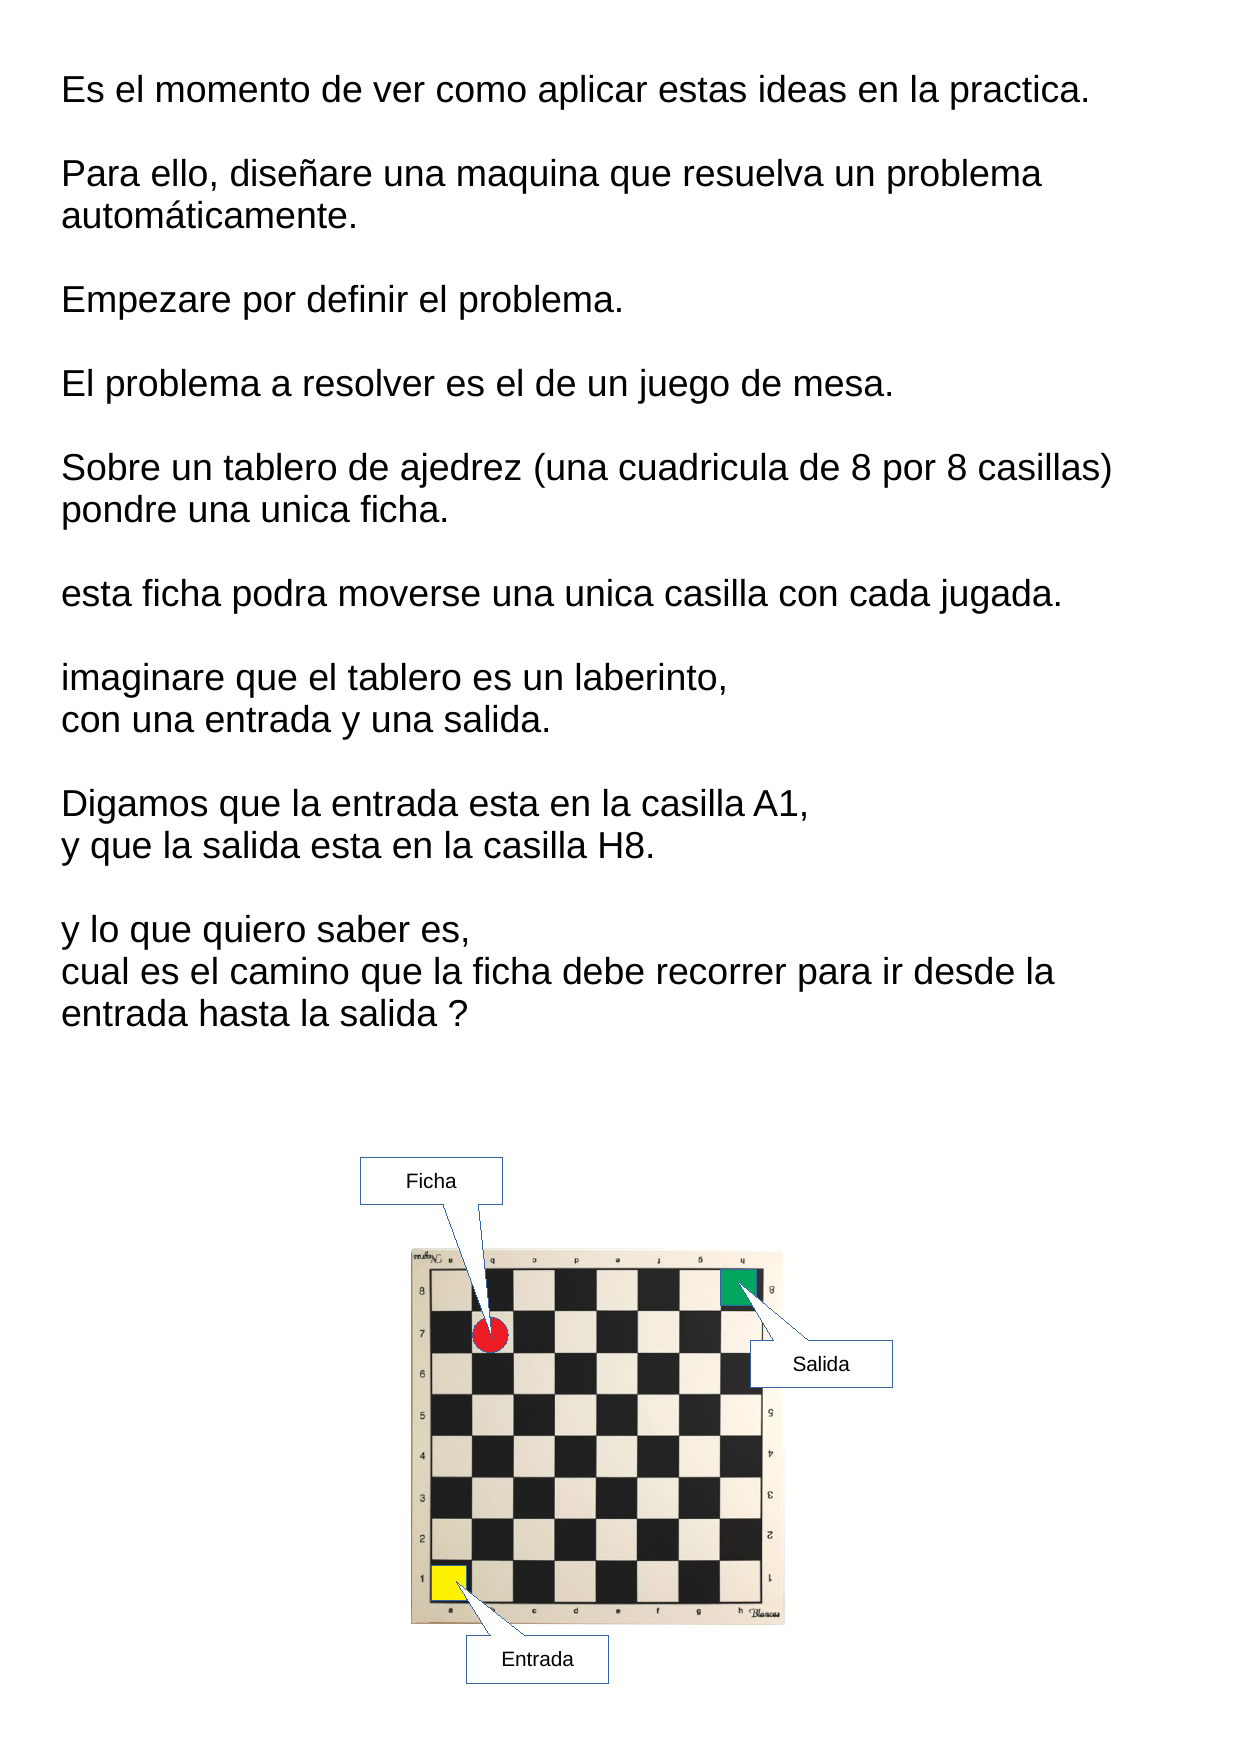

Es el momento de ver como aplicar estas ideas en la practica.
Para ello, diseñare una maquina que resuelva un problema automáticamente.
Empezare por definir el problema.
El problema a resolver es el de un juego de mesa.
Sobre un tablero de ajedrez (una cuadricula de 8 por 8 casillas)
pondre una unica ficha.
esta ficha podra moverse una unica casilla con cada jugada.
imaginare que el tablero es un laberinto,
con una entrada y una salida.
Digamos que la entrada esta en la casilla A1,
y que la salida esta en la casilla H8.
y lo que quiero saber es,
cual es el camino que la ficha debe recorrer para ir desde la entrada hasta la salida ?
Ficha
Salida
Entrada